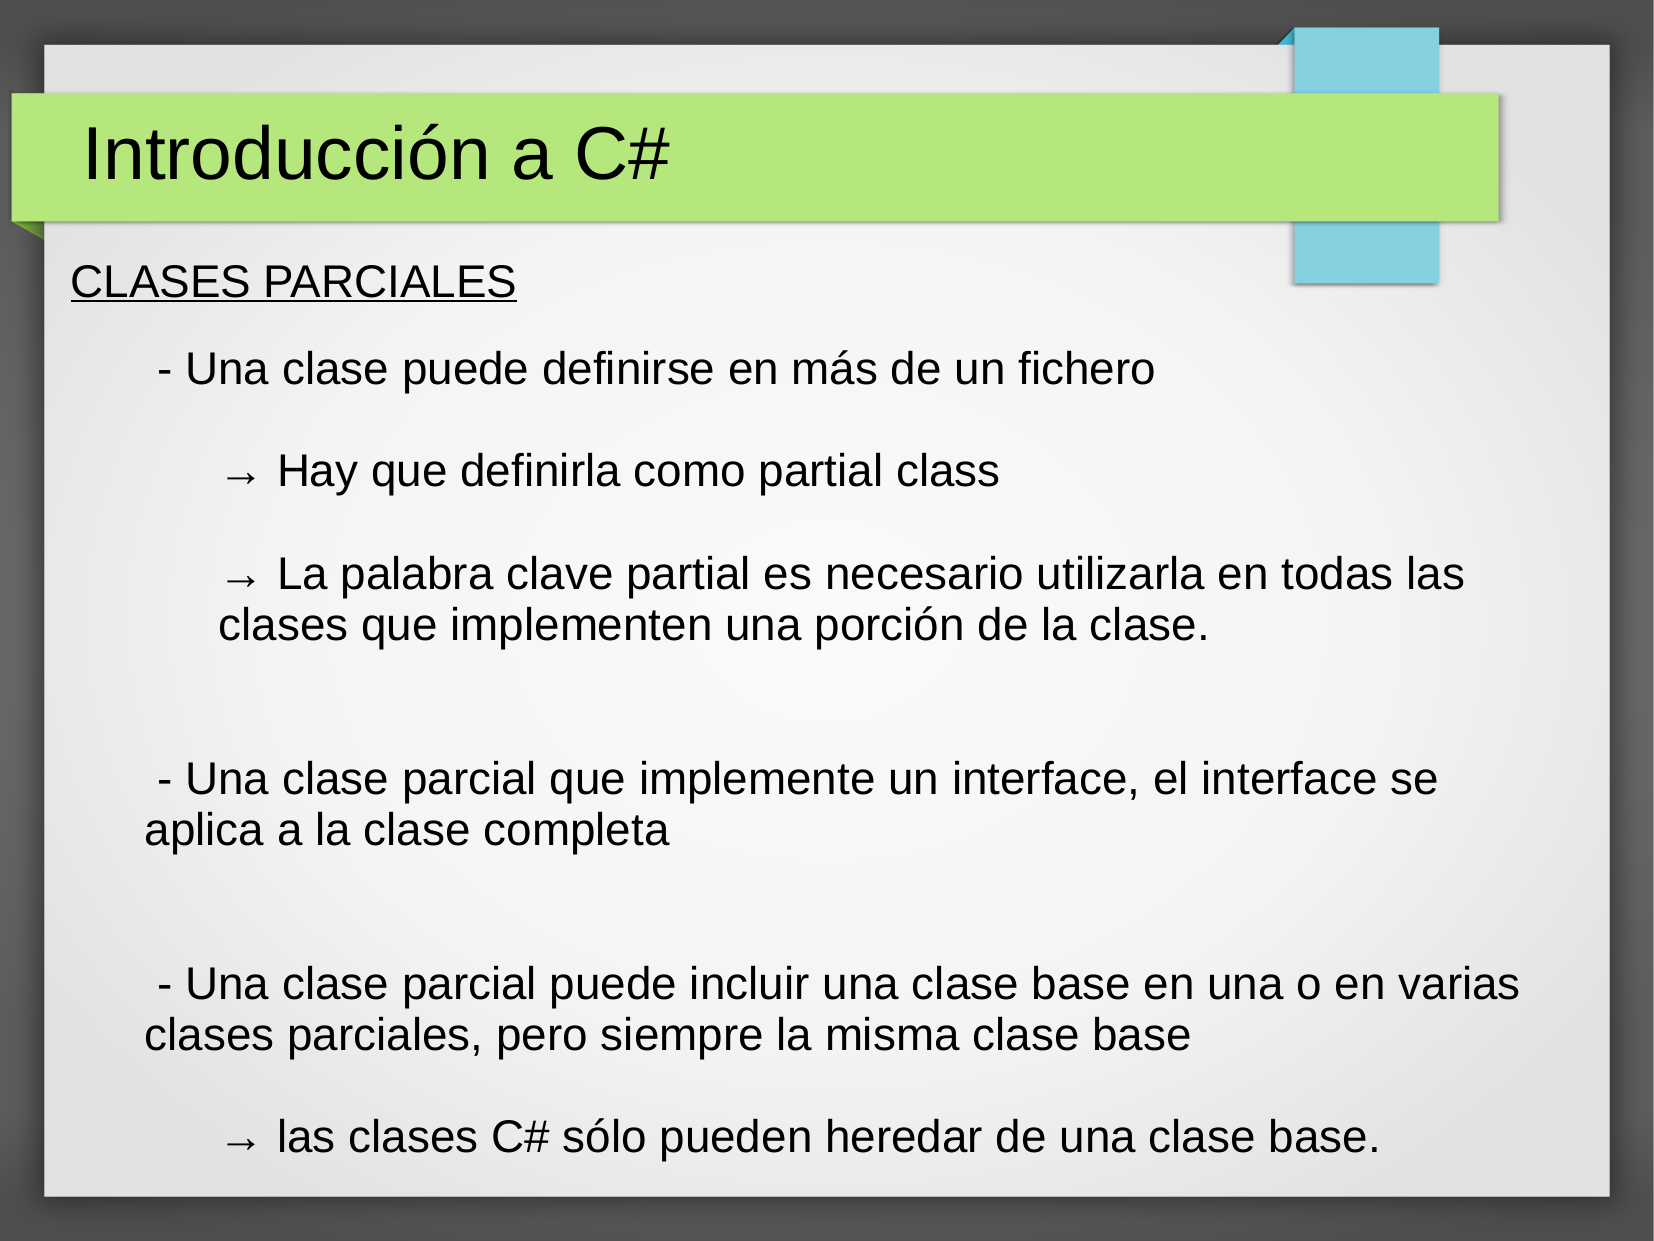

# Introducción a C#
CLASES PARCIALES
	 - Una clase puede definirse en más de un fichero
		→ Hay que definirla como partial class
		→ La palabra clave partial es necesario utilizarla en todas las 		clases que implementen una porción de la clase.
	 - Una clase parcial que implemente un interface, el interface se 		aplica a la clase completa
	 - Una clase parcial puede incluir una clase base en una o en varias 	clases parciales, pero siempre la misma clase base
		→ las clases C# sólo pueden heredar de una clase base.